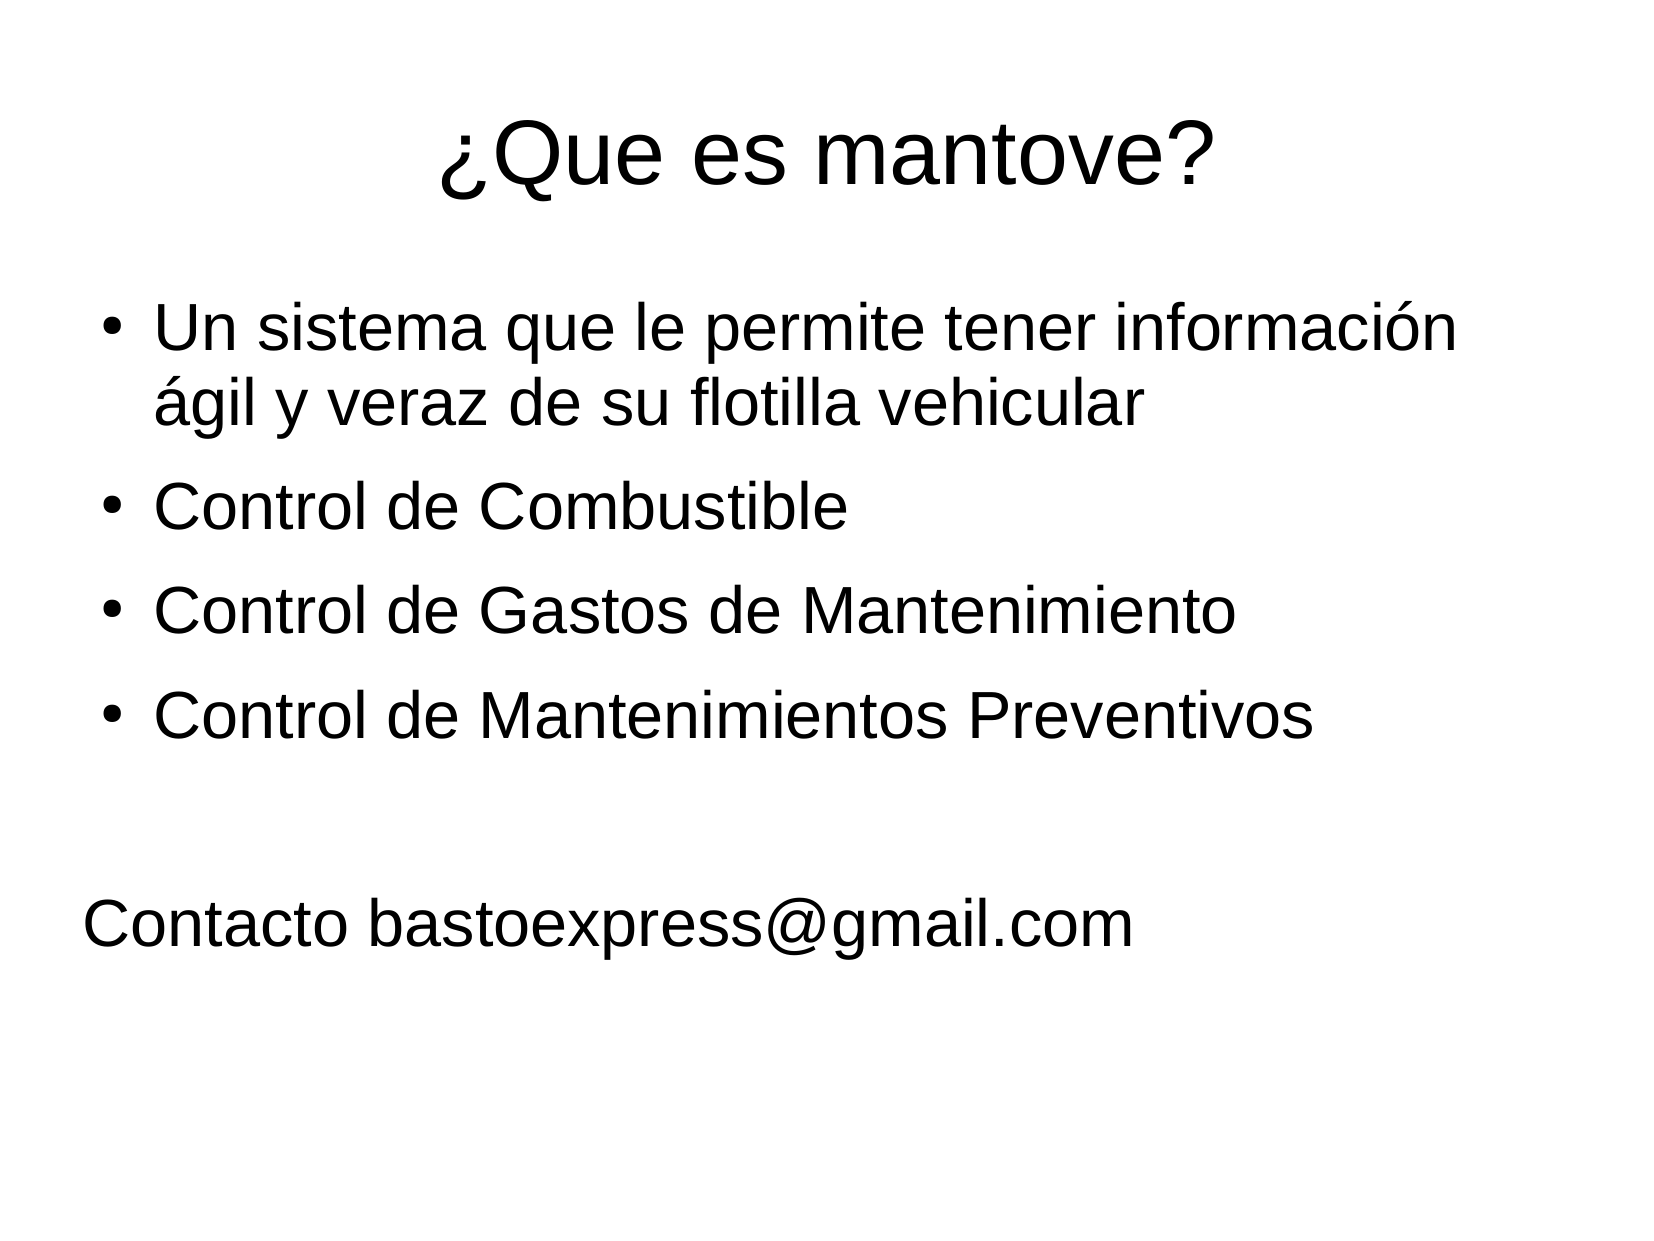

# ¿Que es mantove?
Un sistema que le permite tener información ágil y veraz de su flotilla vehicular
Control de Combustible
Control de Gastos de Mantenimiento
Control de Mantenimientos Preventivos
Contacto bastoexpress@gmail.com